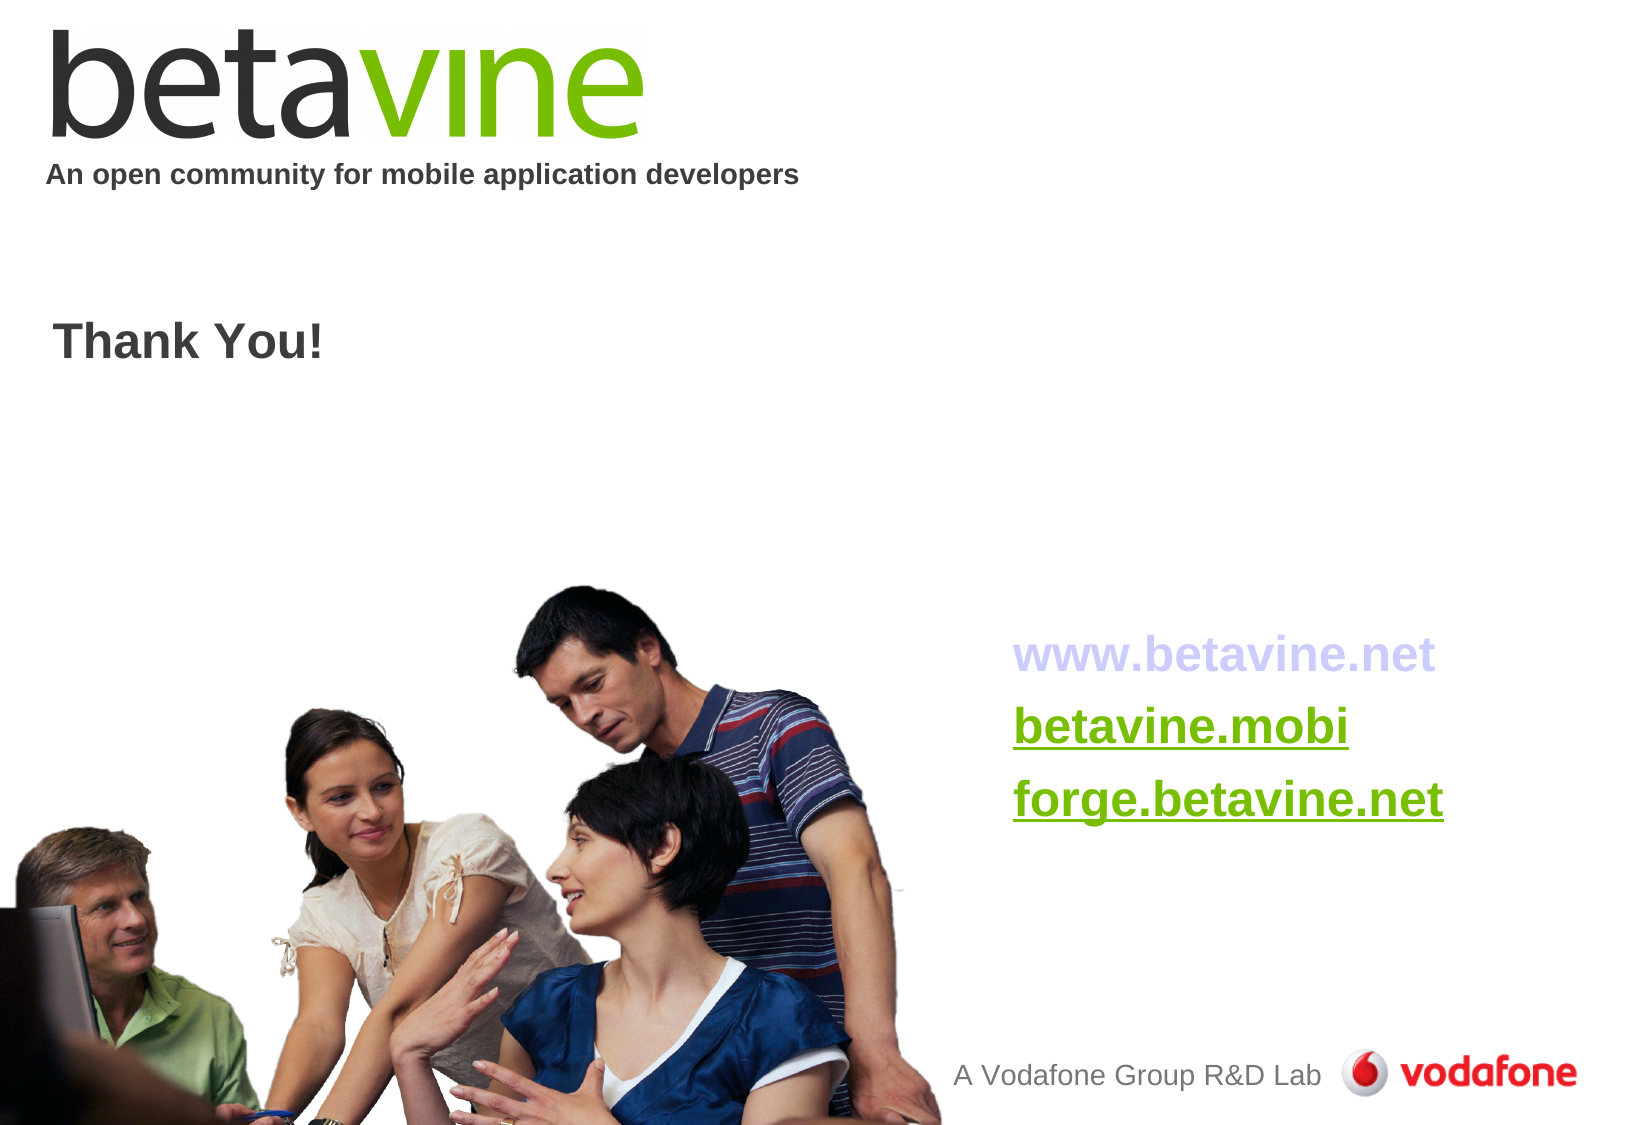

An open community for mobile application developers
Thank You!
www.betavine.net
betavine.mobi
forge.betavine.net